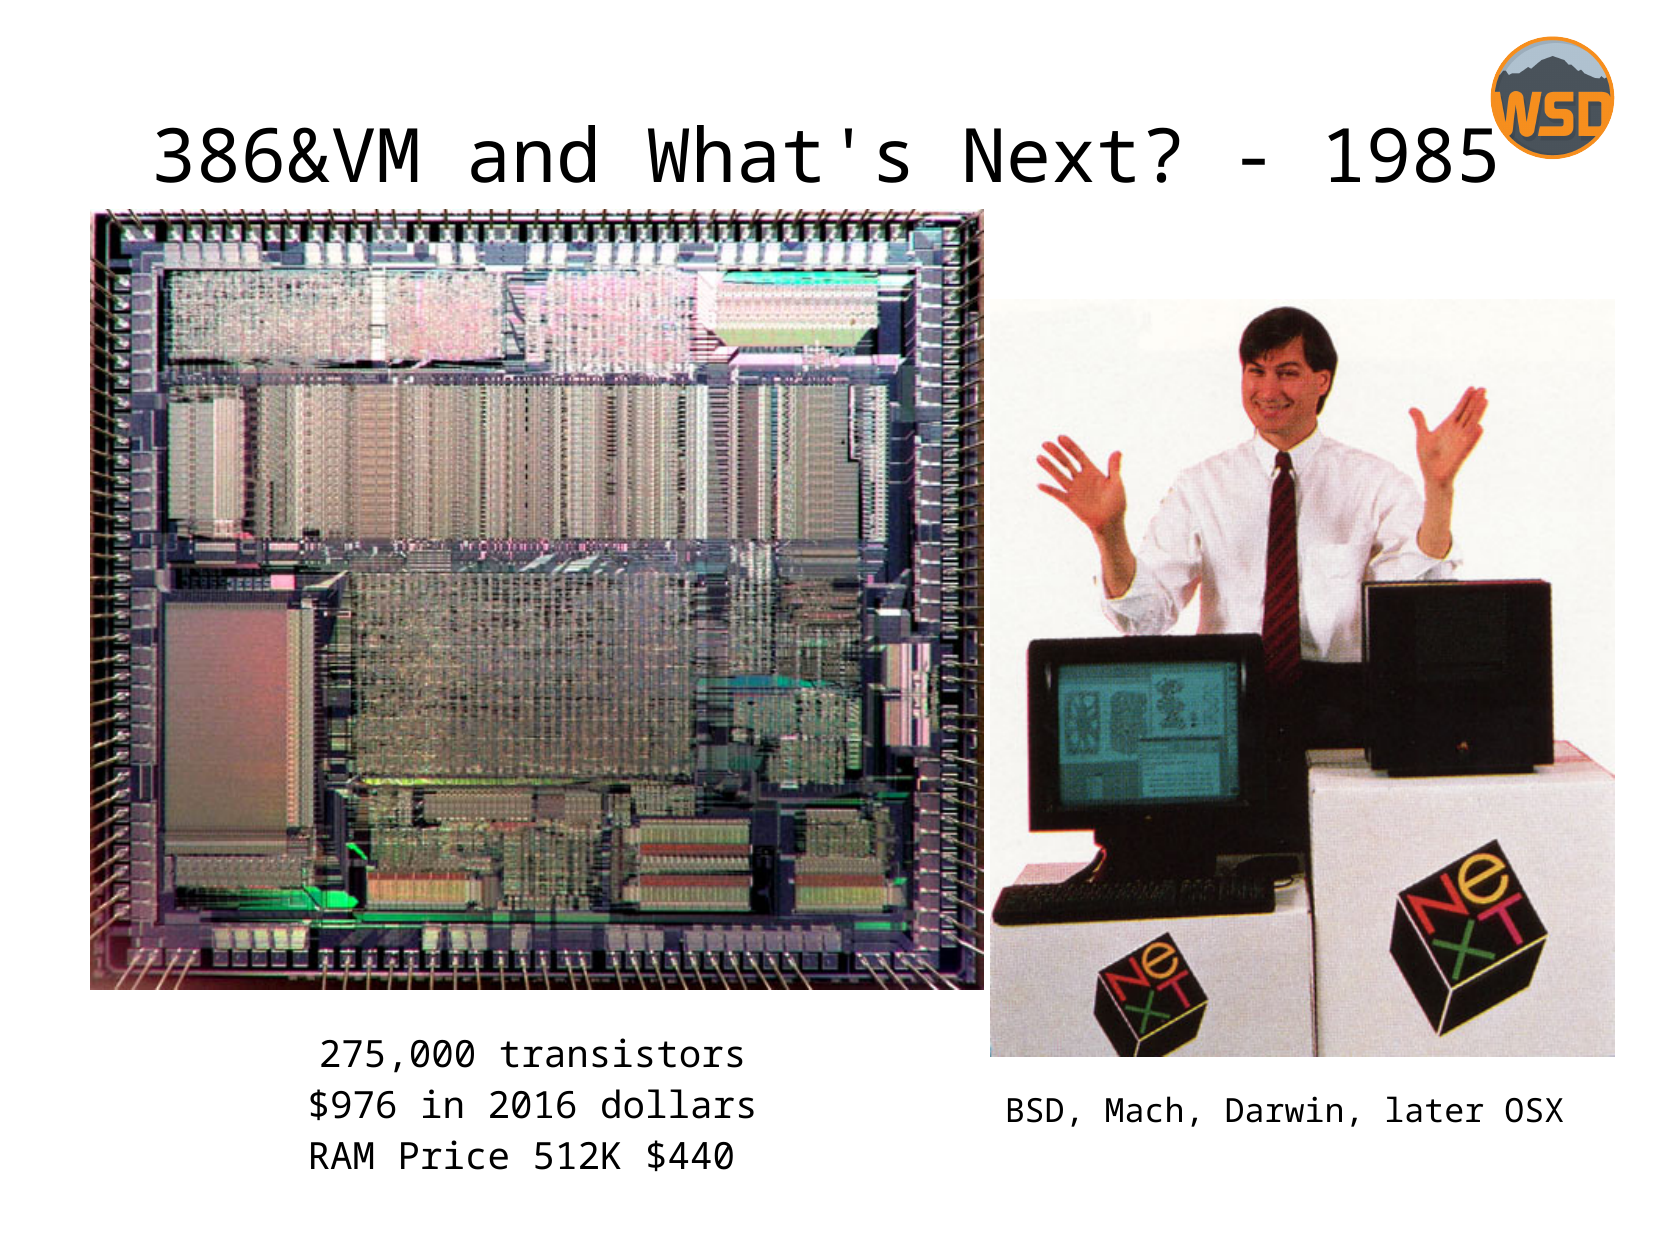

# 386&VM and What's Next? - 1985
275,000 transistors
$976 in 2016 dollars
RAM Price 512K $440
BSD, Mach, Darwin, later OSX